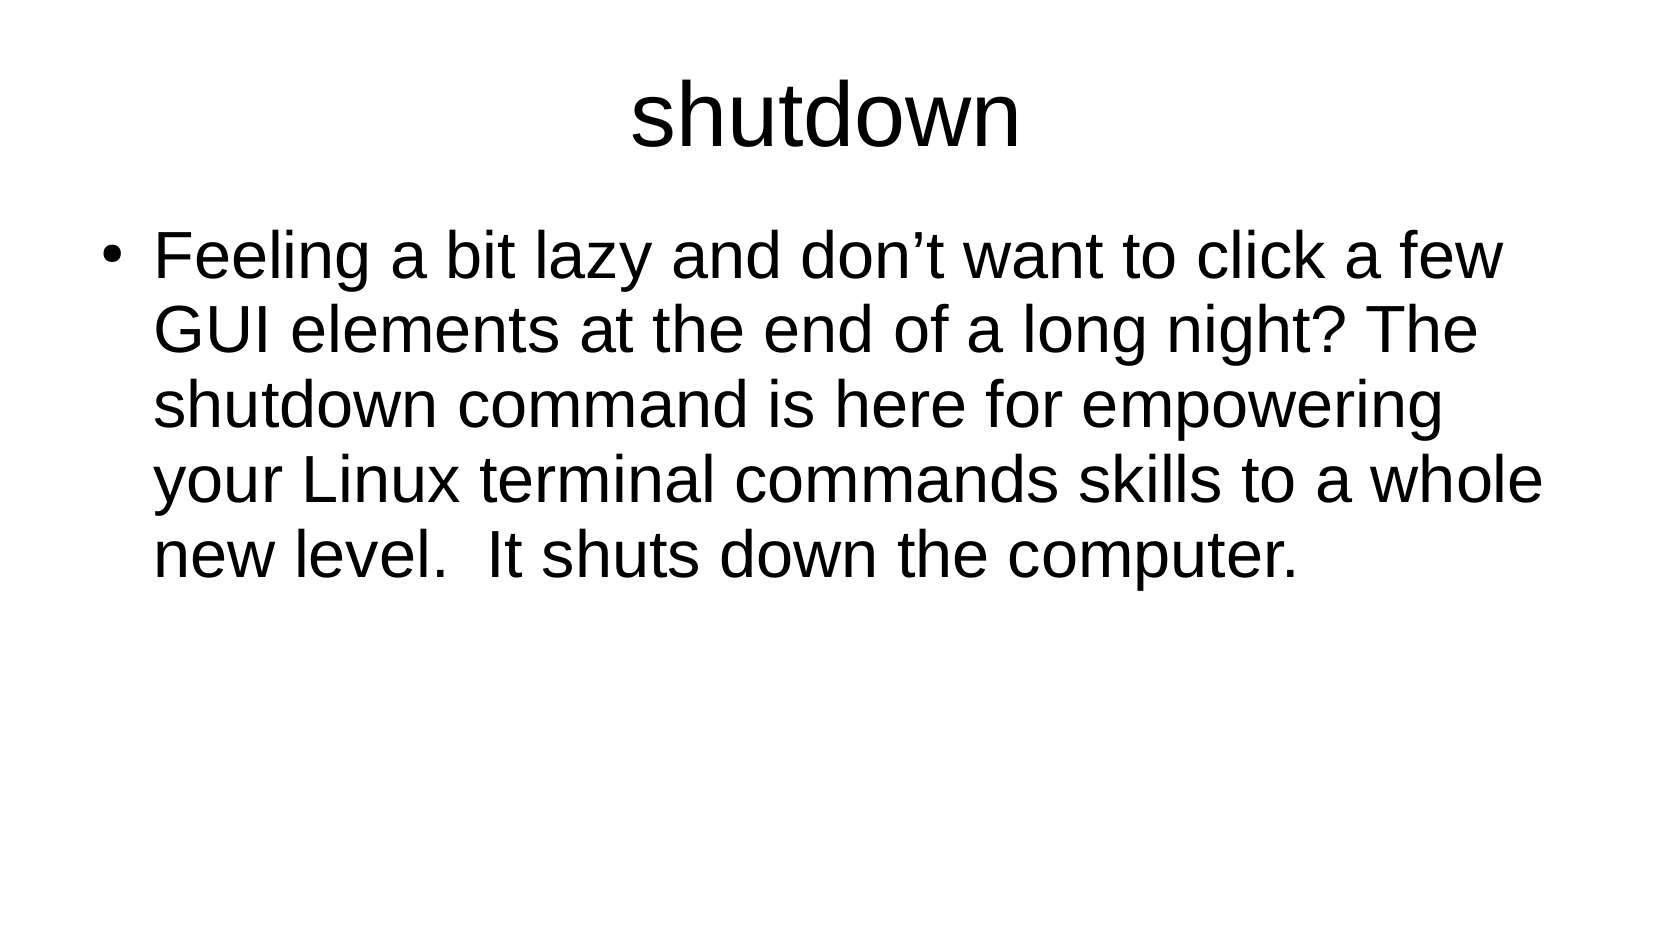

# shutdown
Feeling a bit lazy and don’t want to click a few GUI elements at the end of a long night? The shutdown command is here for empowering your Linux terminal commands skills to a whole new level. It shuts down the computer.